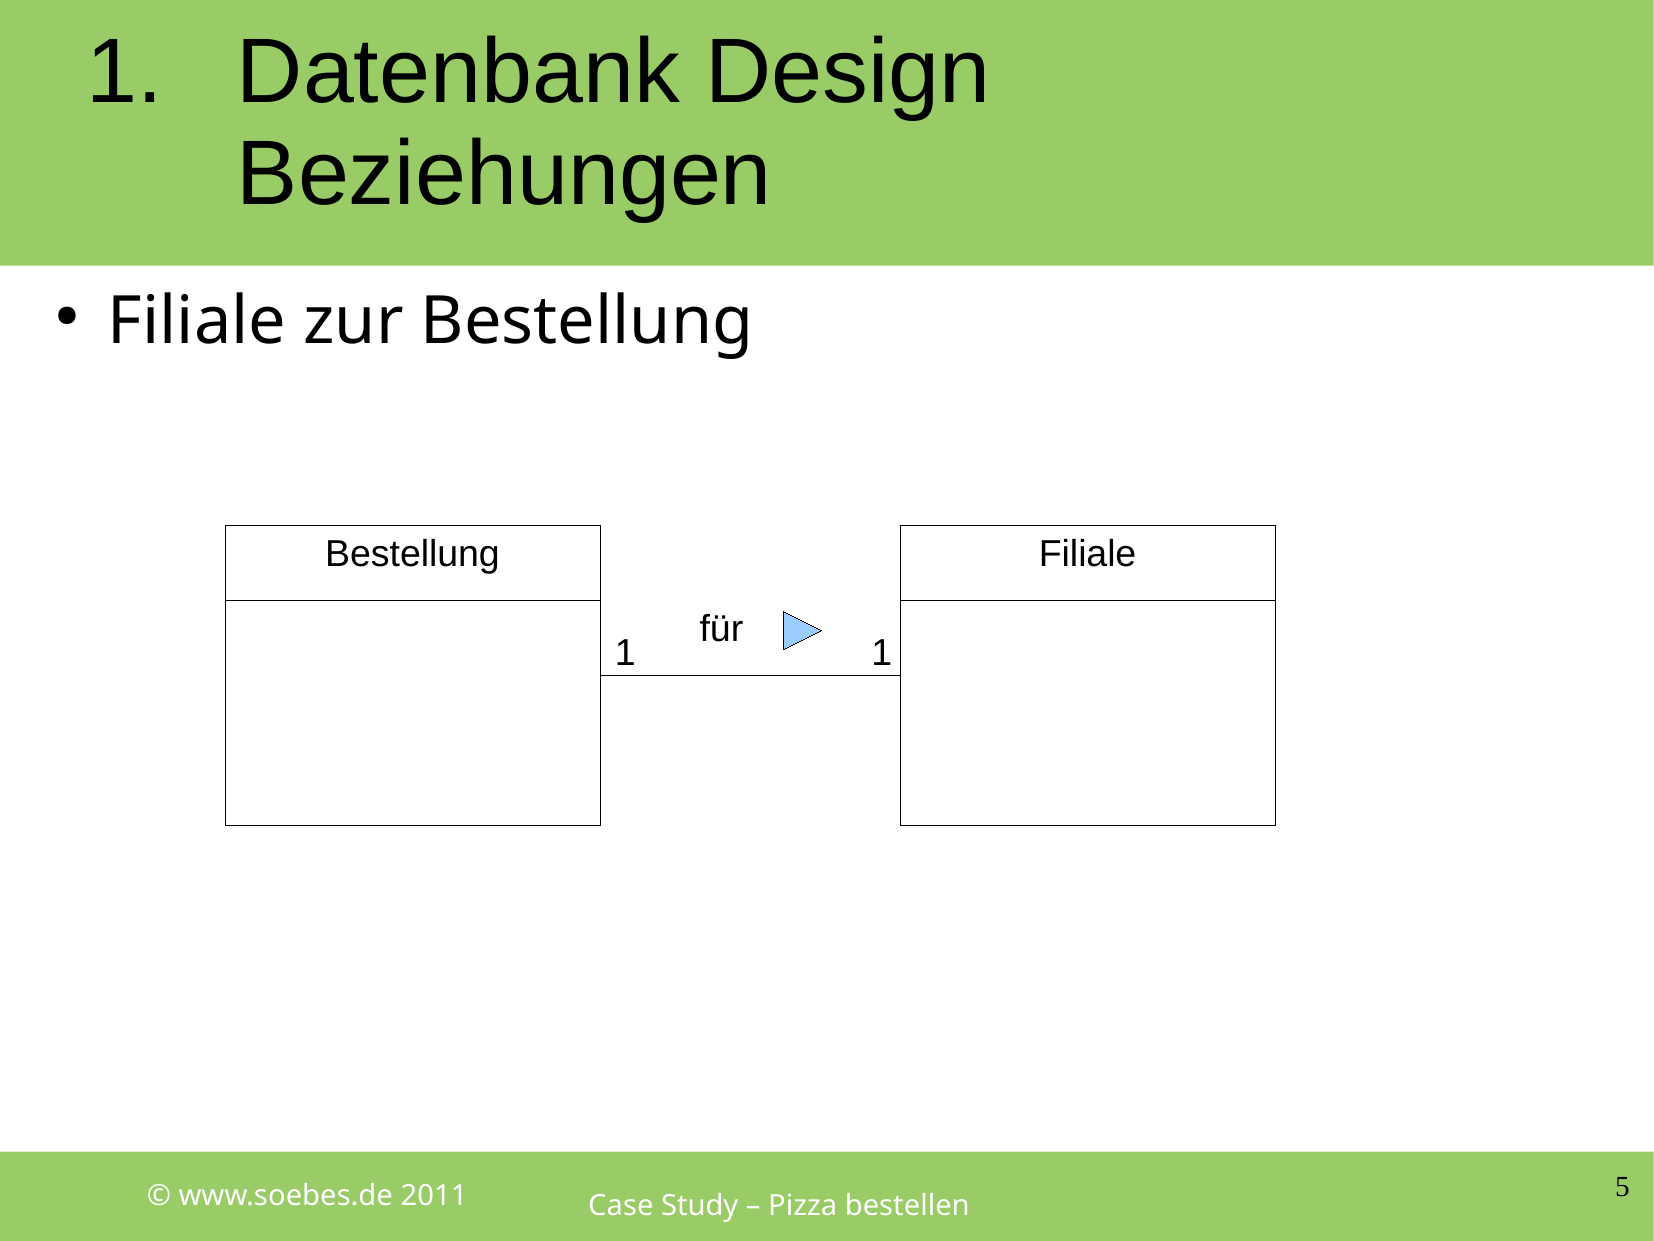

# 1.	Datenbank Design Beziehungen
Filiale zur Bestellung
Bestellung
Filiale
für
1
1
5